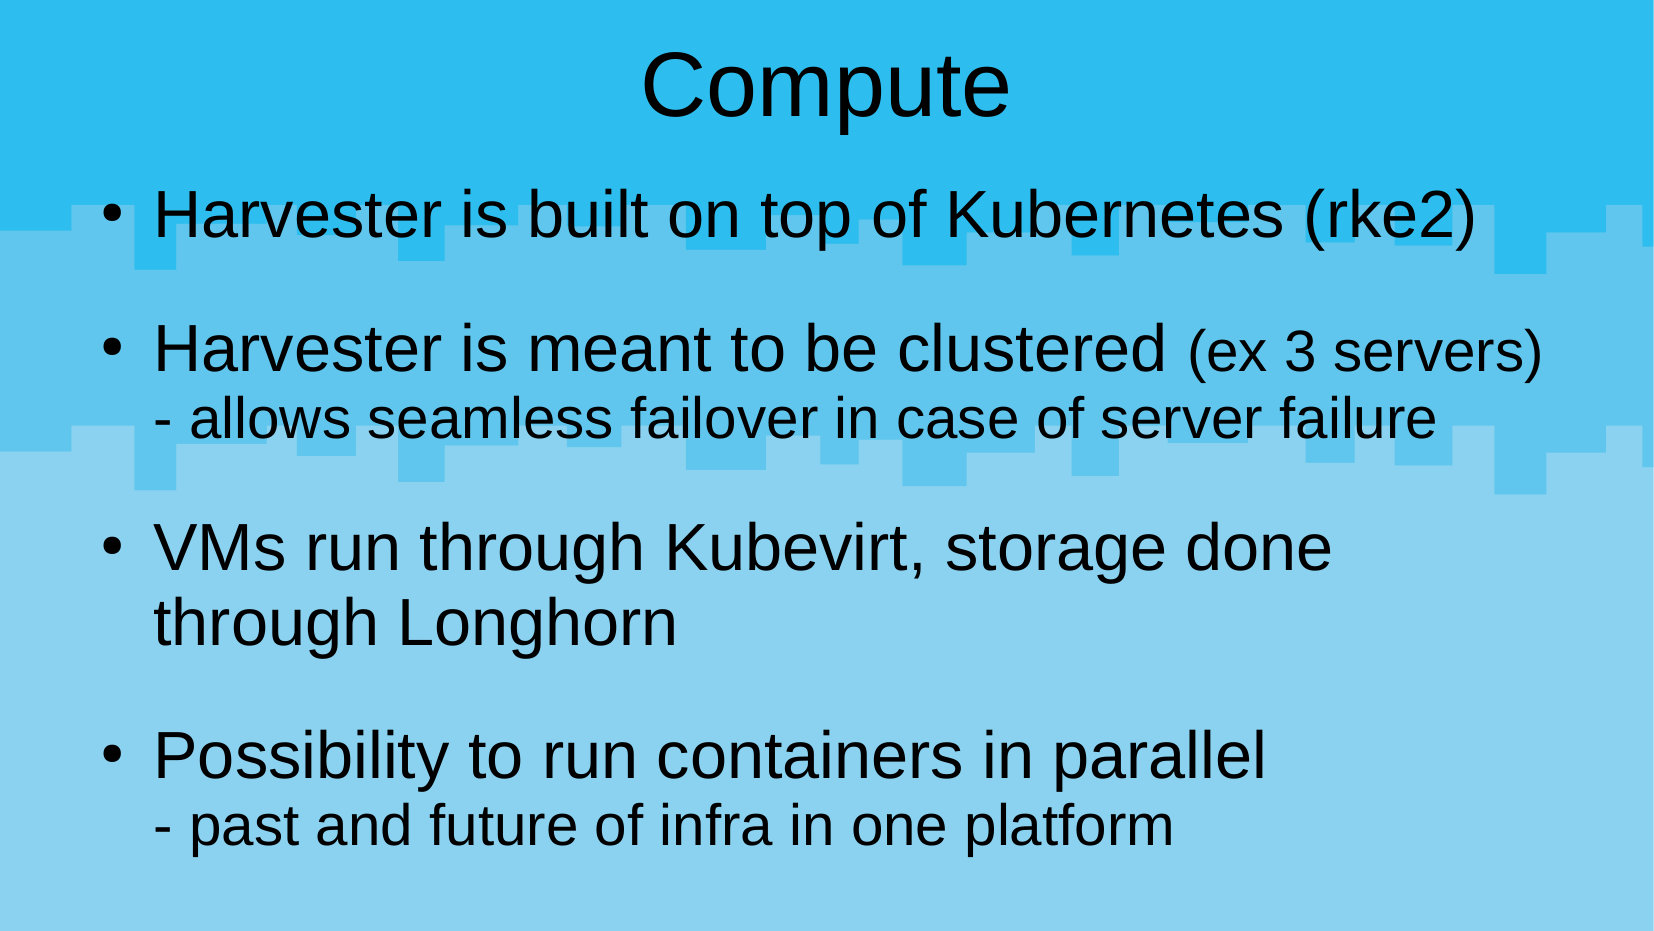

# Compute
Harvester is built on top of Kubernetes (rke2)
Harvester is meant to be clustered (ex 3 servers)
- allows seamless failover in case of server failure
VMs run through Kubevirt, storage done through Longhorn
Possibility to run containers in parallel
- past and future of infra in one platform